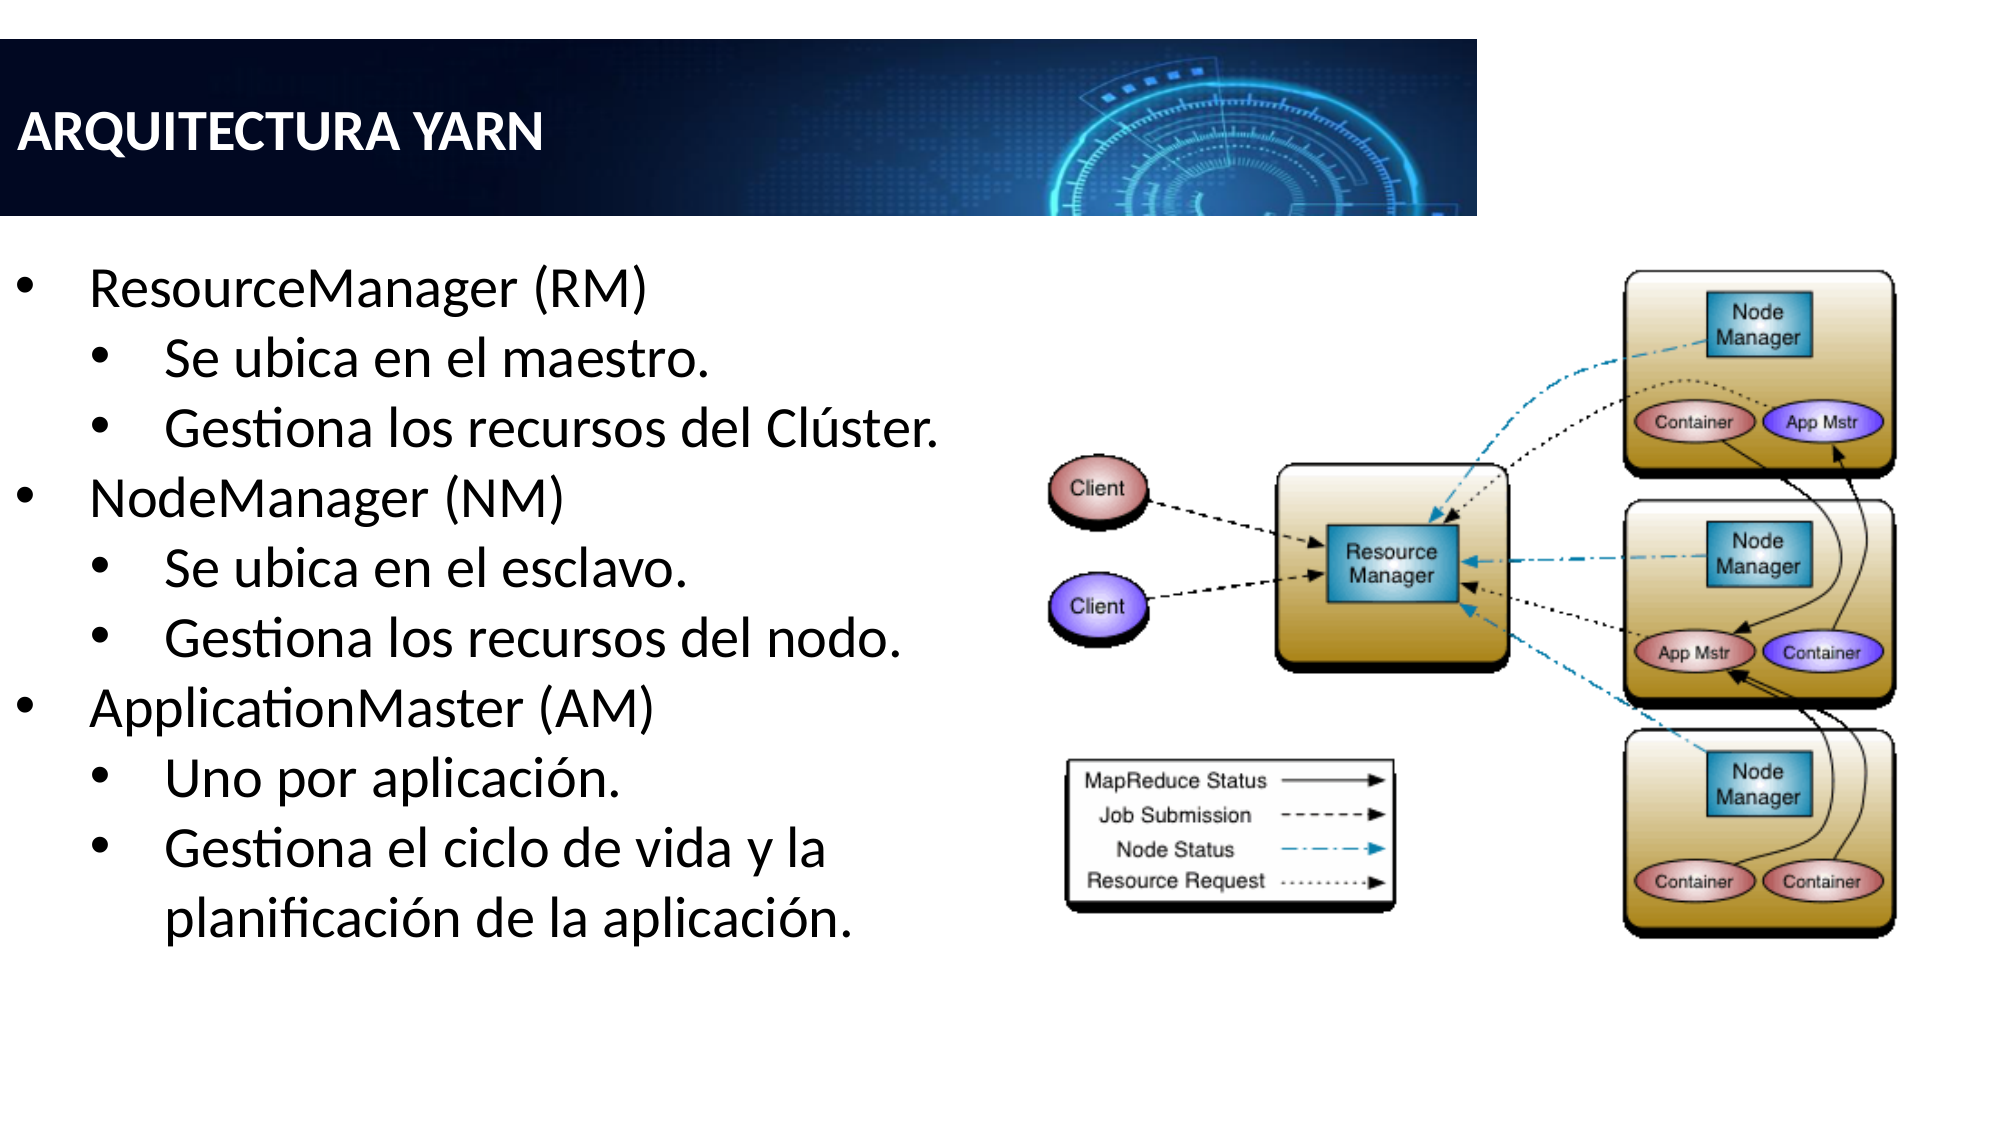

ARQUITECTURA YARN
ResourceManager (RM)
Se ubica en el maestro.
Gestiona los recursos del Clúster.
NodeManager (NM)
Se ubica en el esclavo.
Gestiona los recursos del nodo.
ApplicationMaster (AM)
Uno por aplicación.
Gestiona el ciclo de vida y la planificación de la aplicación.